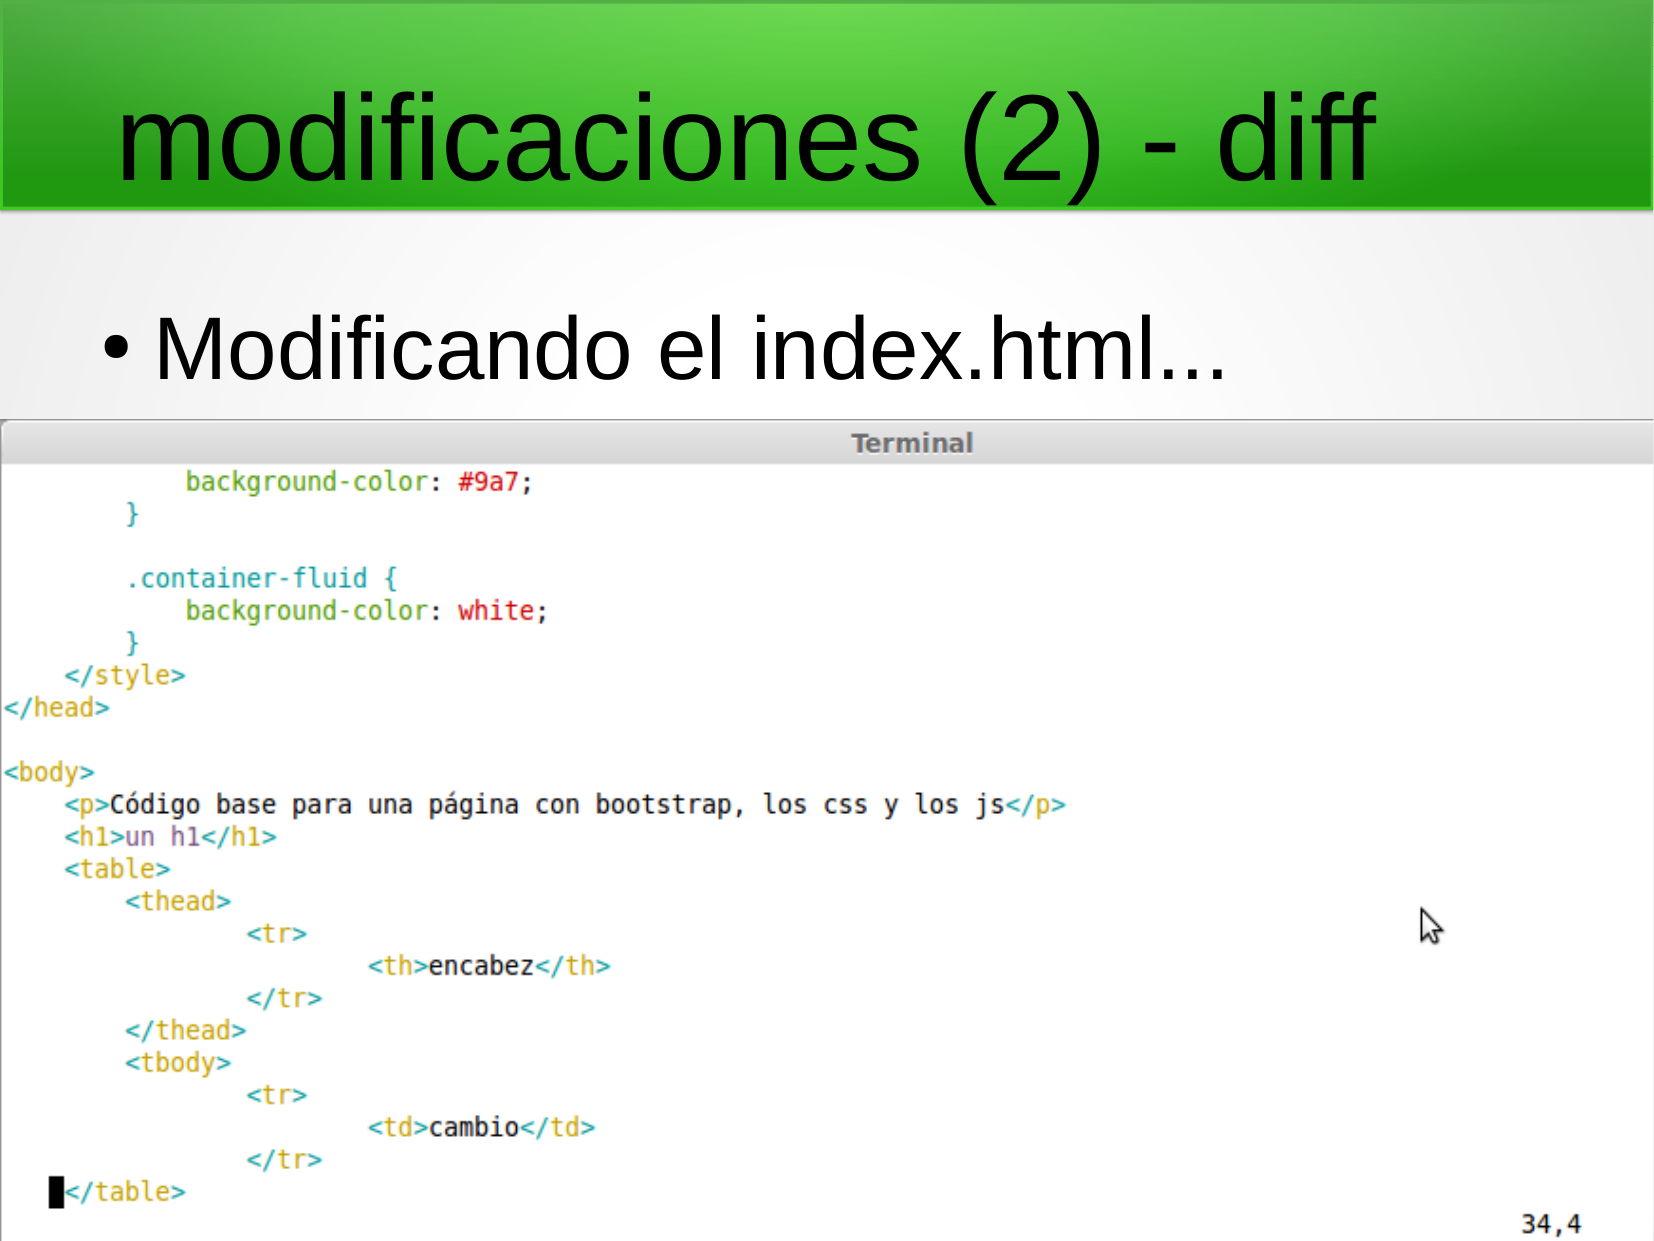

# modificaciones (2) - diff
Modificando el index.html...